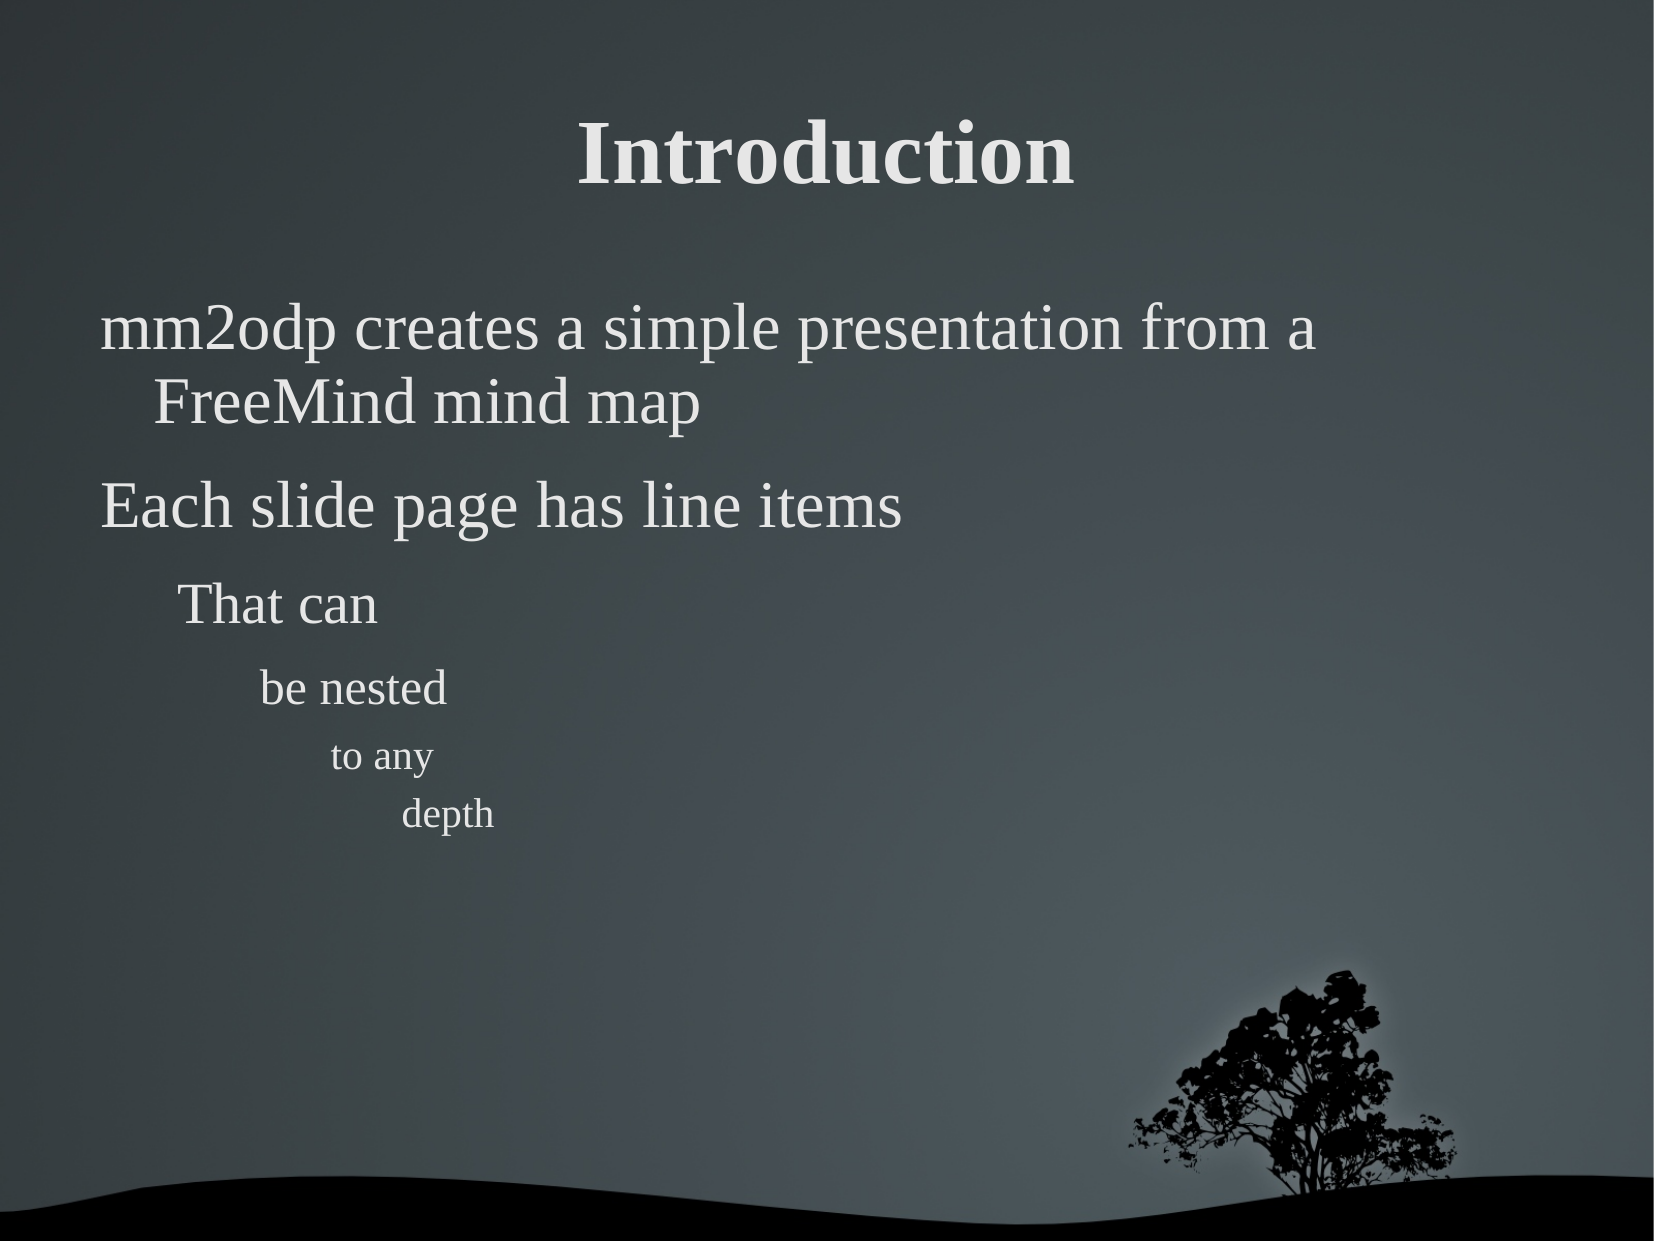

# Introduction
mm2odp creates a simple presentation from a FreeMind mind map
Each slide page has line items
That can
be nested
to any
depth